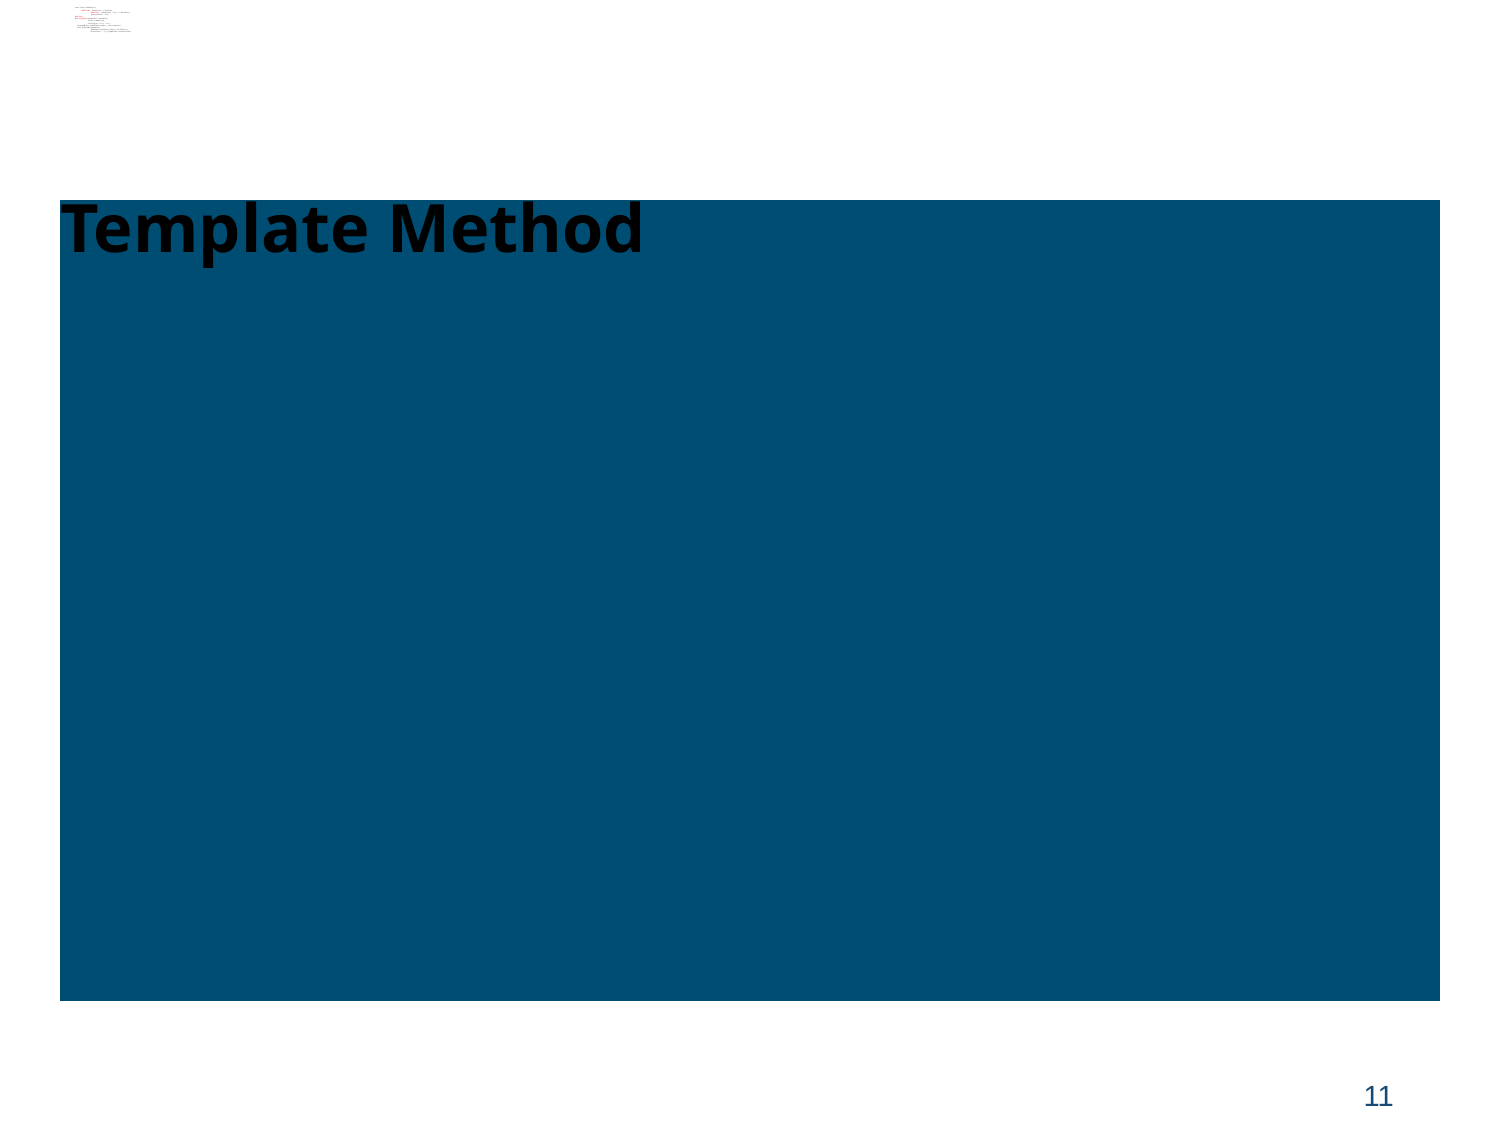

# case class GameRules(
		 endOfGame: GameState => Boolean,
 makePlay: (GameState, Int) => GameState,
 playersCount: Int)
@tailrec
def playGame(gameRules: GameRules,
 state: GameState,
 currPlayer: Int): Int =
 if(gameRules.endOfGame(state)) state.winner()
 else playGame(gameRules,
 gameRules.makePlay(state, currPlayer),
 (currPlayer + 1) % gameRules.playersCount)
Template Method
11